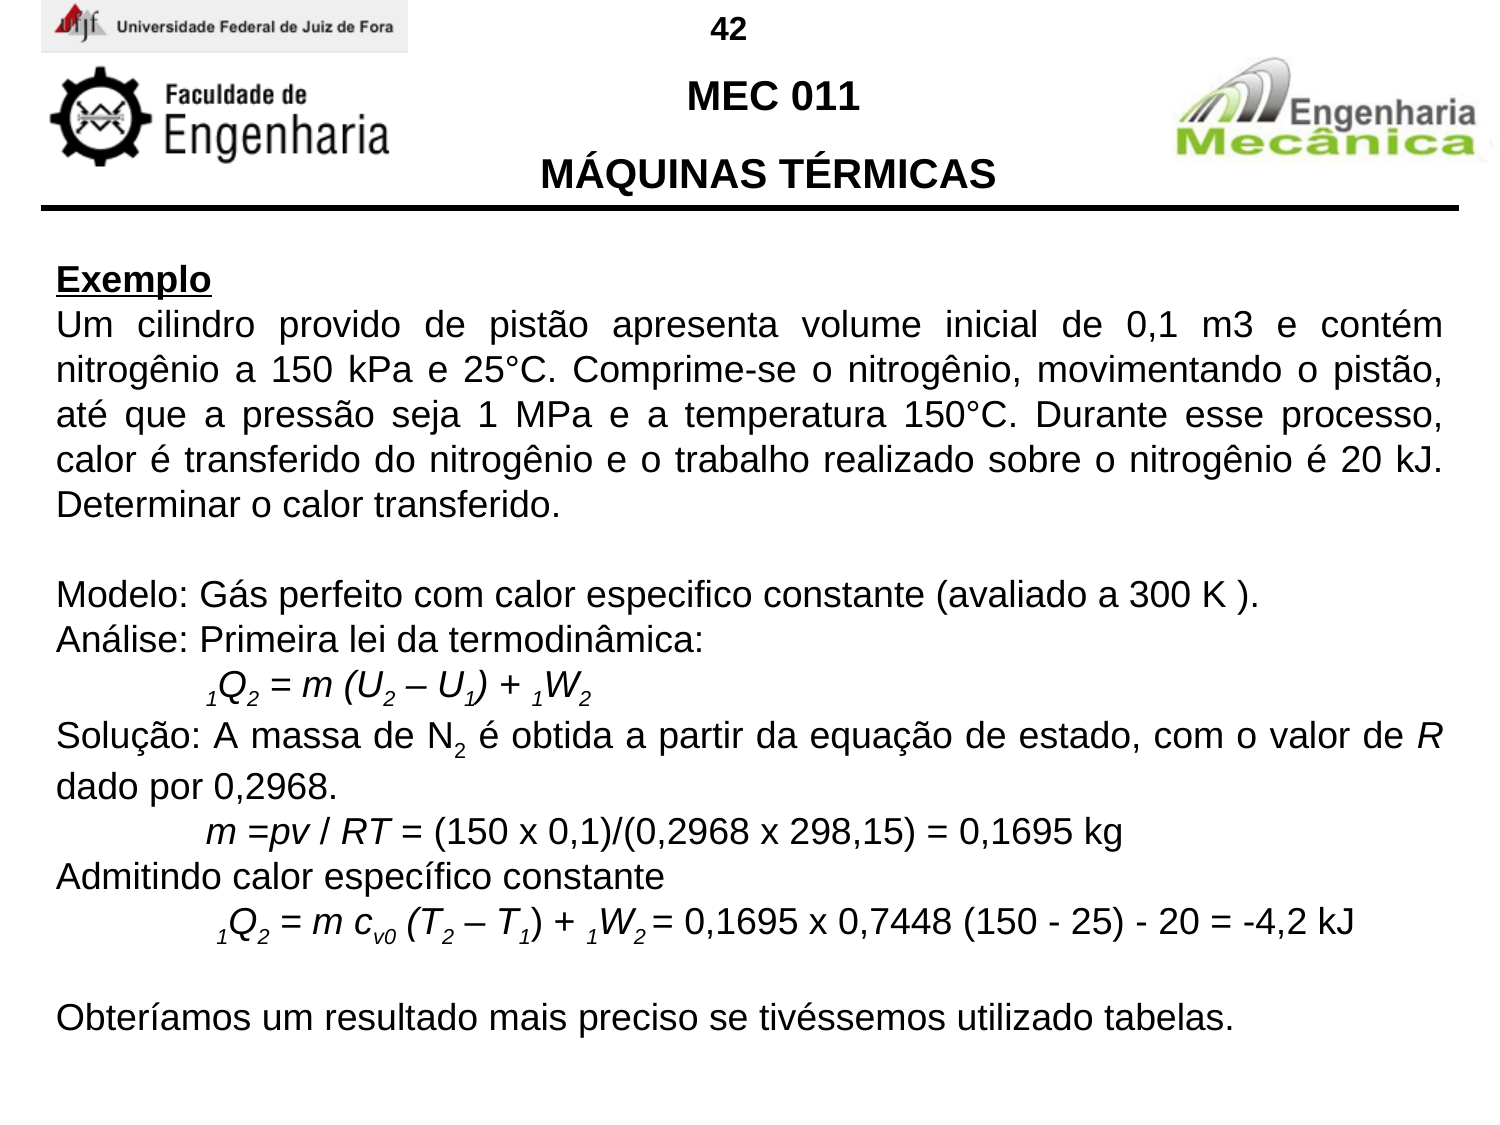

Exemplo
Um cilindro provido de pistão apresenta volume inicial de 0,1 m3 e contém nitrogênio a 150 kPa e 25°C. Comprime-se o nitrogênio, movimentando o pistão, até que a pressão seja 1 MPa e a temperatura 150°C. Durante esse processo, calor é transferido do nitrogênio e o trabalho realizado sobre o nitrogênio é 20 kJ. Determinar o calor transferido.
Modelo: Gás perfeito com calor especifico constante (avaliado a 300 K ).
Análise: Primeira lei da termodinâmica:
	1Q2 = m (U2 – U1) + 1W2
Solução: A massa de N2 é obtida a partir da equação de estado, com o valor de R dado por 0,2968.
	m =pv / RT = (150 x 0,1)/(0,2968 x 298,15) = 0,1695 kg
Admitindo calor específico constante
	 1Q2 = m cv0 (T2 – T1) + 1W2 = 0,1695 x 0,7448 (150 - 25) - 20 = -4,2 kJ
Obteríamos um resultado mais preciso se tivéssemos utilizado tabelas.